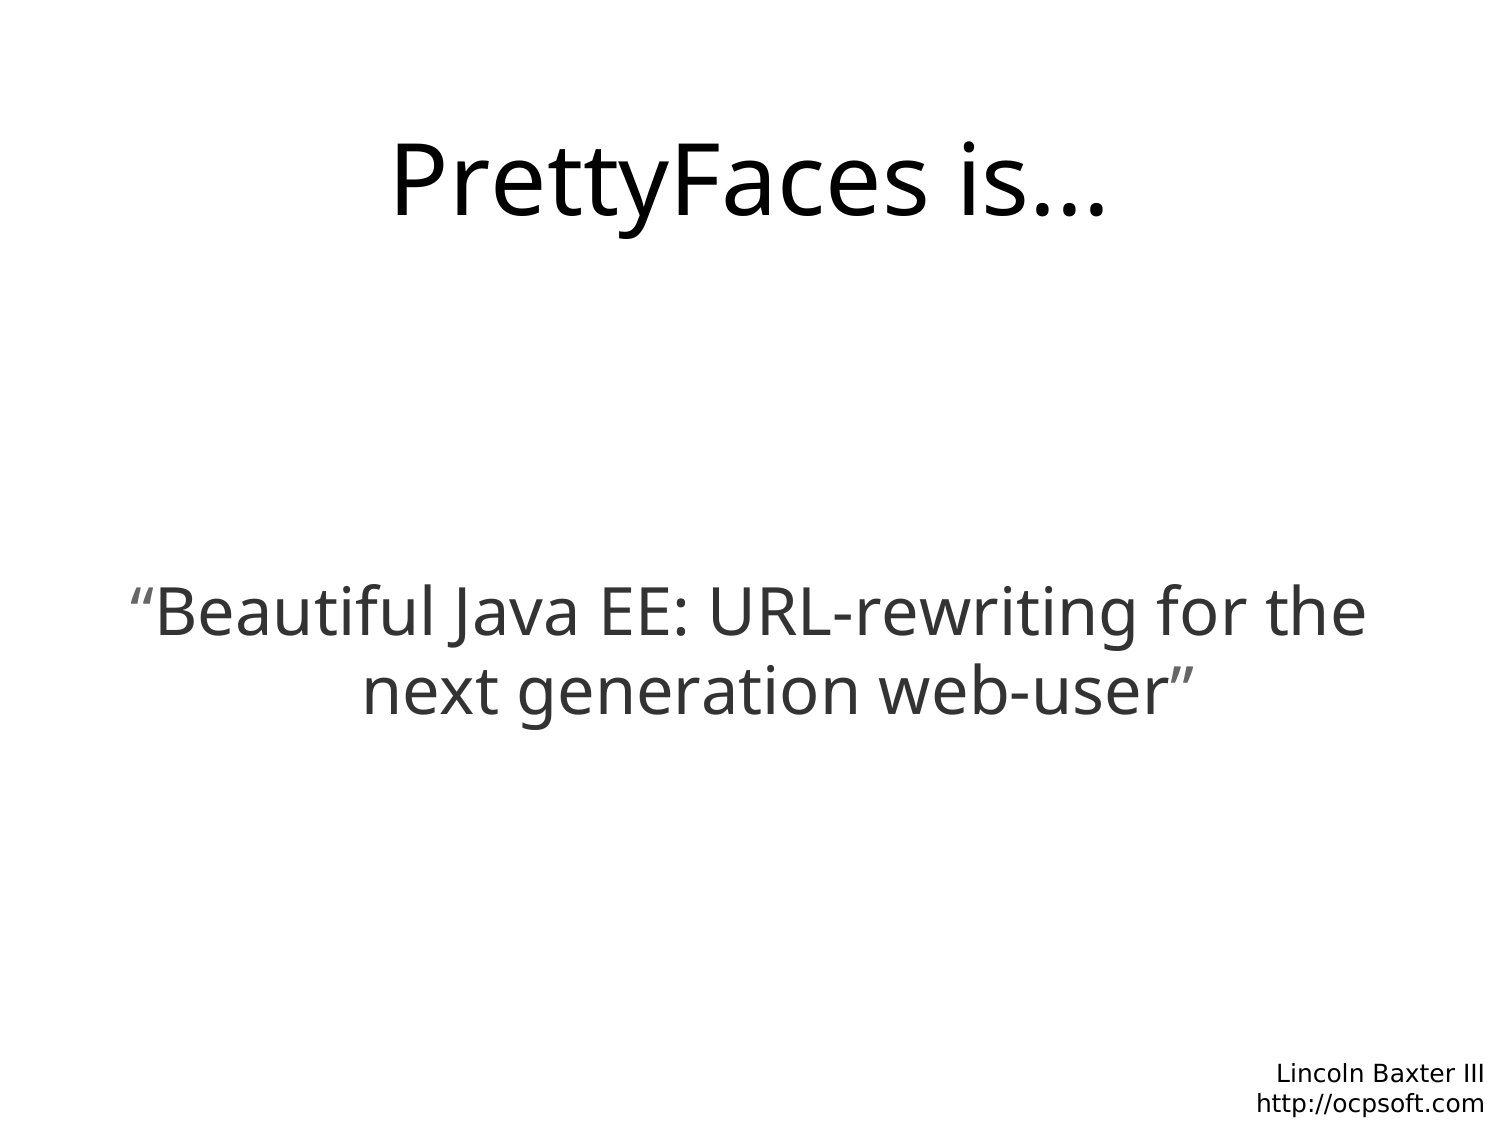

# PrettyFaces is...
“Beautiful Java EE: URL-rewriting for the next generation web-user”